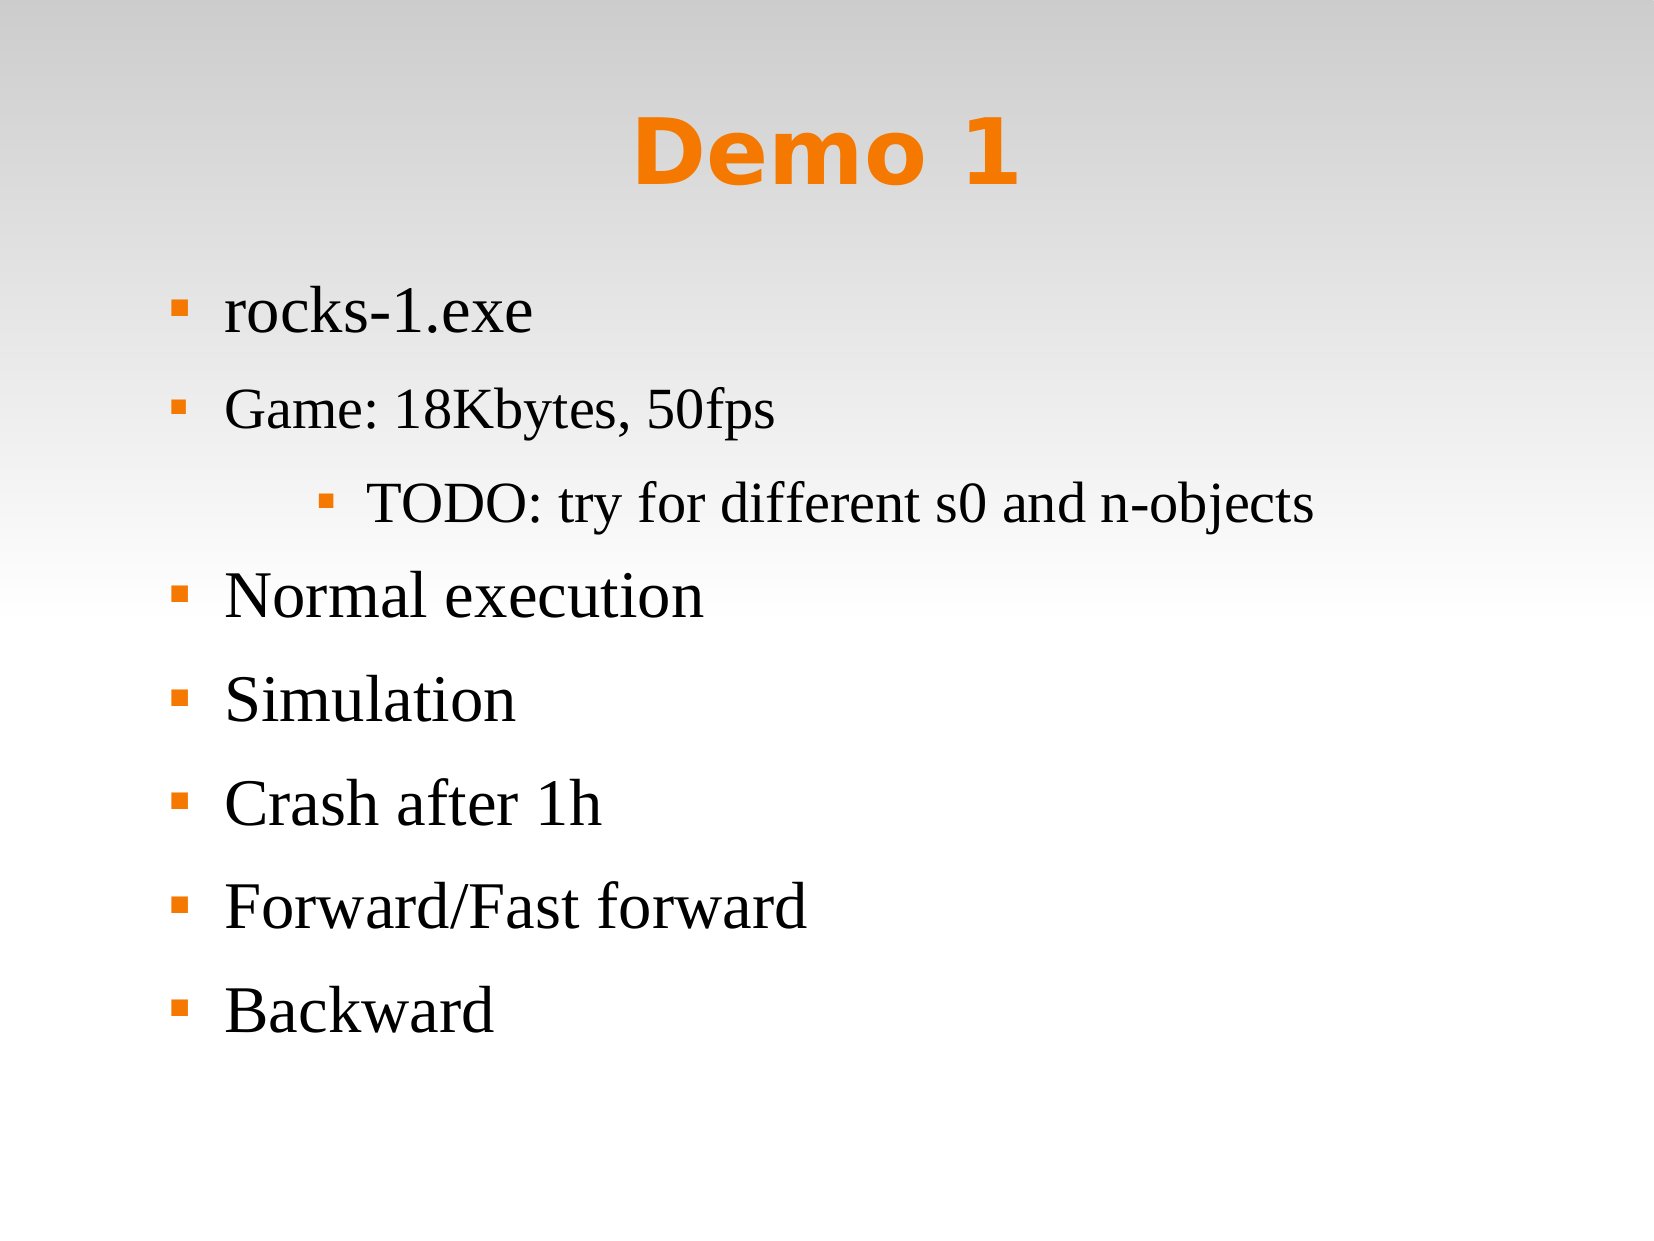

# Demo 1
rocks-1.exe
Game: 18Kbytes, 50fps
TODO: try for different s0 and n-objects
Normal execution
Simulation
Crash after 1h
Forward/Fast forward
Backward